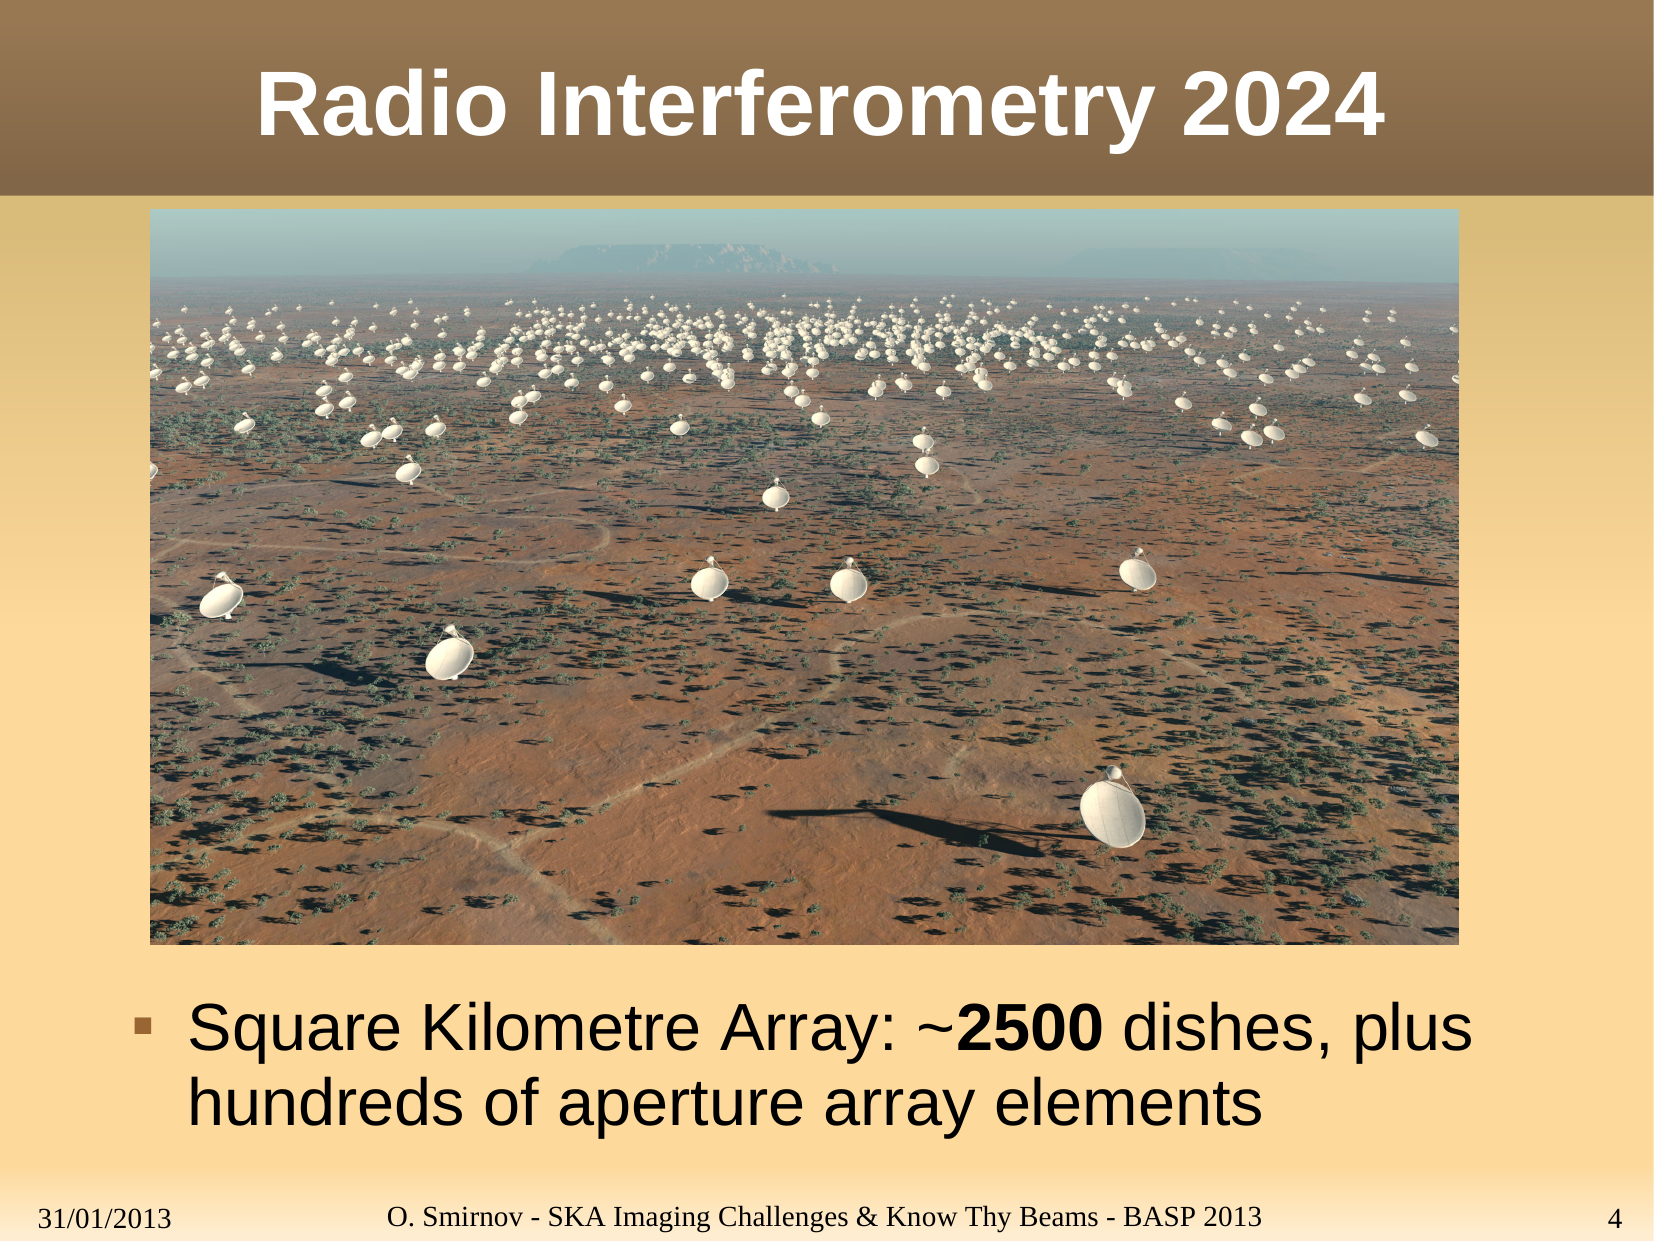

# Radio Interferometry 2024
Square Kilometre Array: ~2500 dishes, plus hundreds of aperture array elements
O. Smirnov - SKA Imaging Challenges & Know Thy Beams - BASP 2013
31/01/2013
4